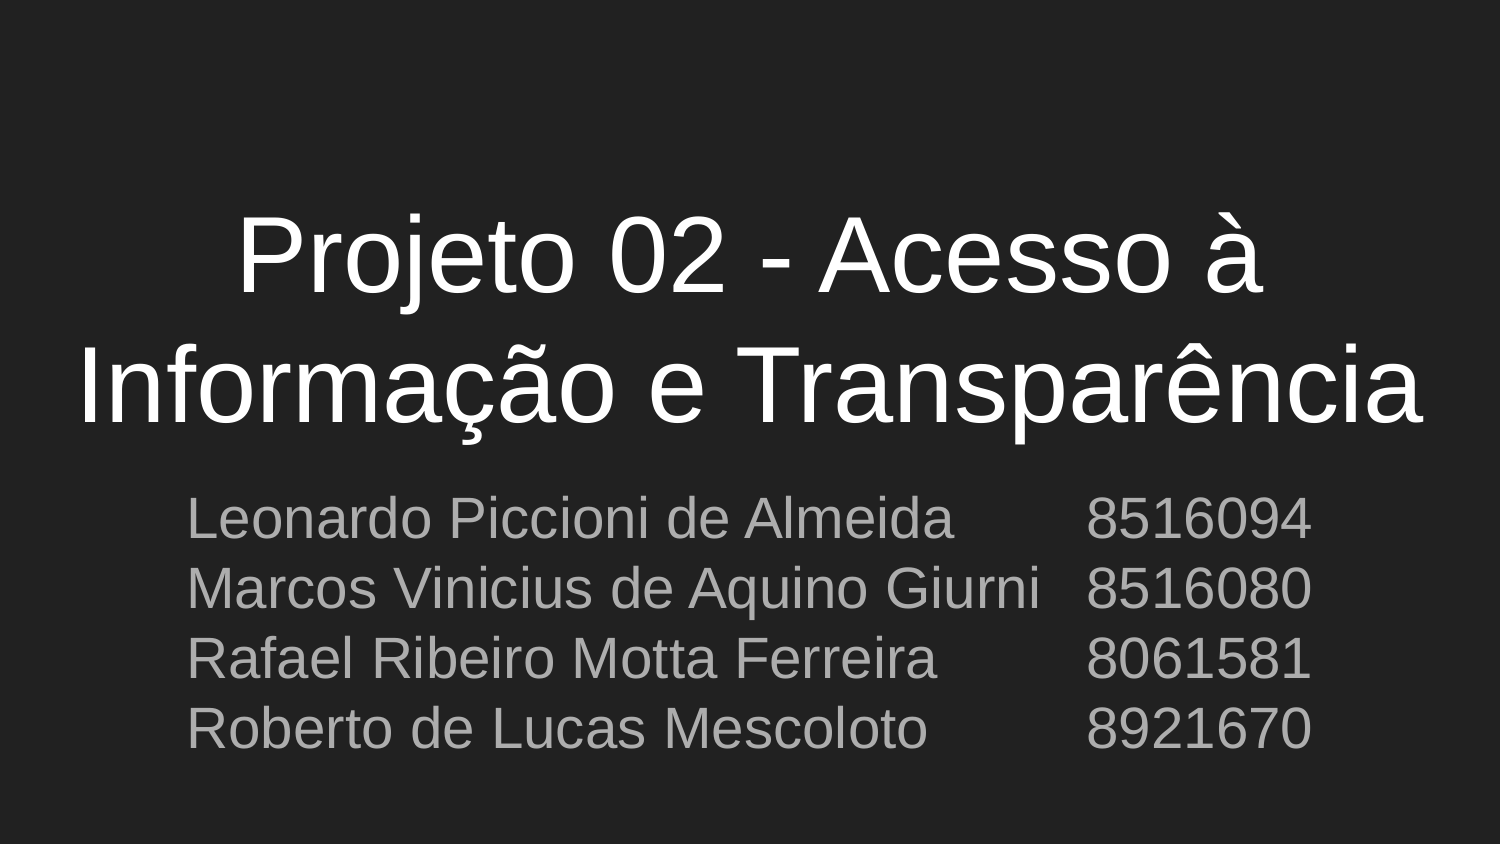

# Projeto 02 - Acesso à Informação e Transparência
Leonardo Piccioni de Almeida		8516094
Marcos Vinicius de Aquino Giurni	8516080
Rafael Ribeiro Motta Ferreira		8061581
Roberto de Lucas Mescoloto			8921670